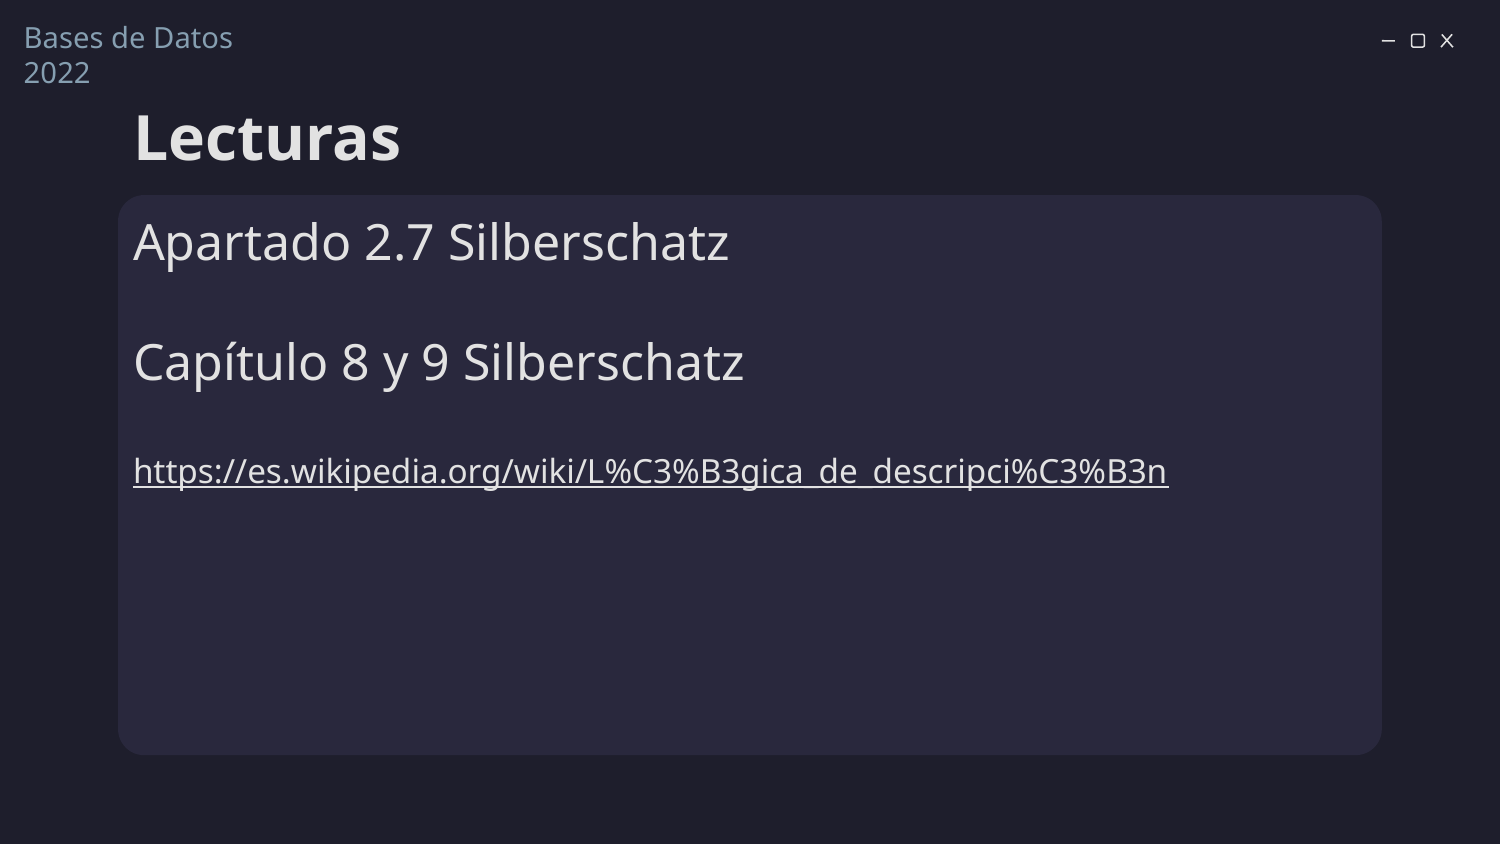

# Lecturas
Apartado 2.7 Silberschatz
Capítulo 8 y 9 Silberschatz
https://es.wikipedia.org/wiki/L%C3%B3gica_de_descripci%C3%B3n